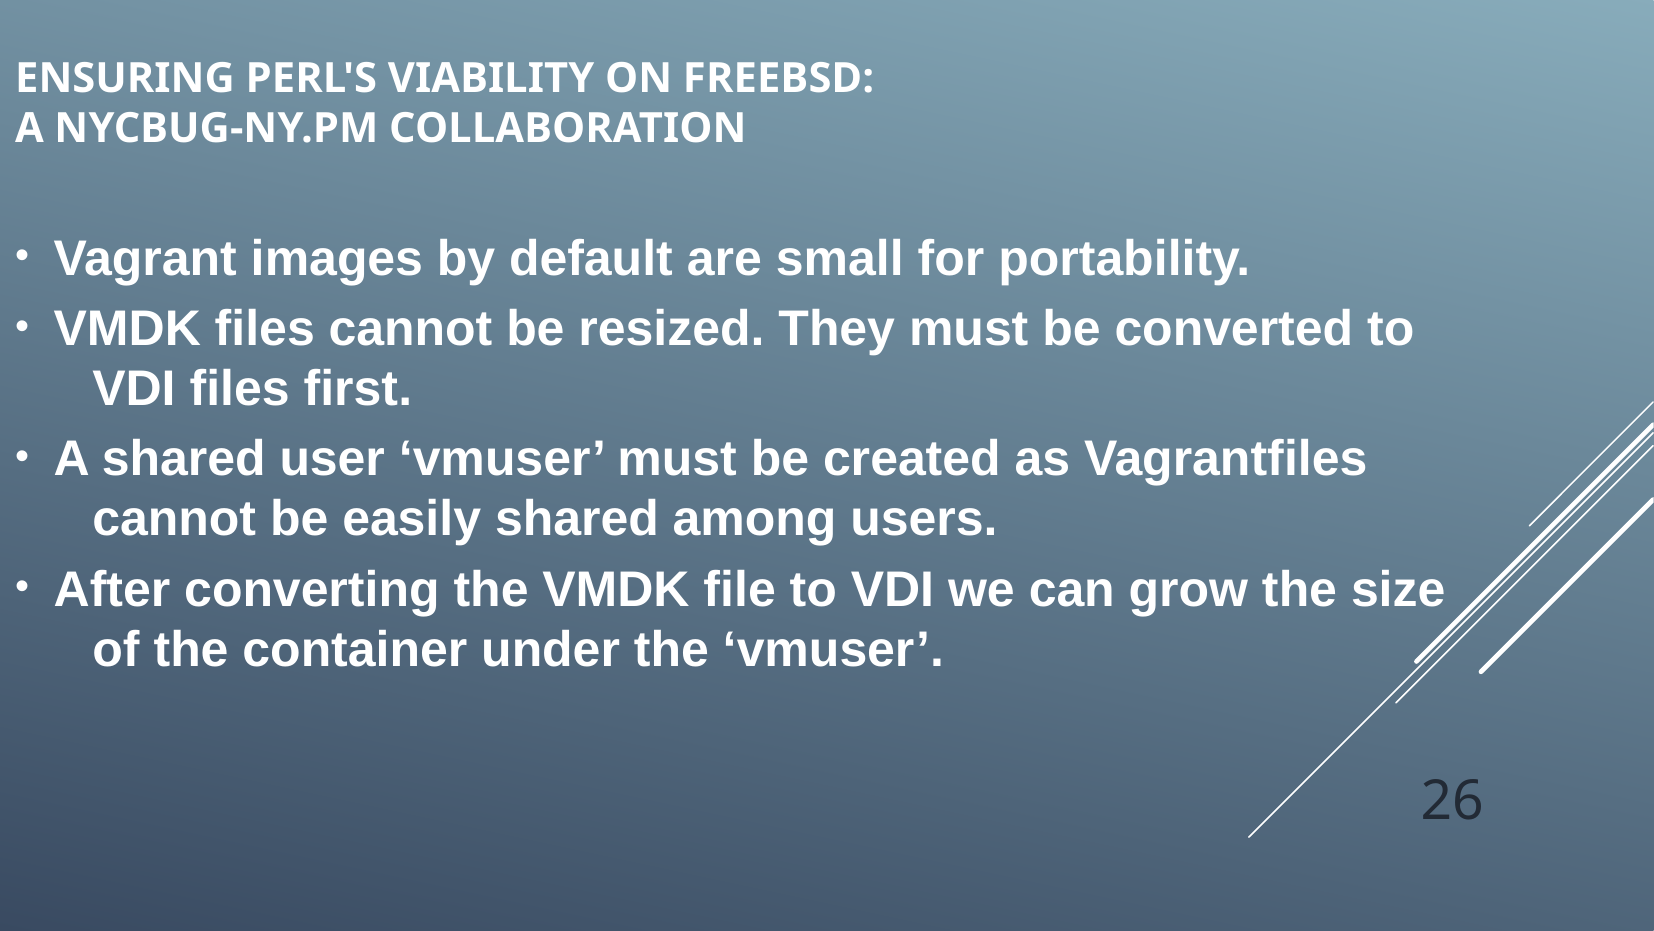

# Ensuring Perl's Viability on FreeBSD: A NYCBUG-NY.PM Collaboration
Vagrant images by default are small for portability.
VMDK files cannot be resized. They must be converted to VDI files first.
A shared user ‘vmuser’ must be created as Vagrantfiles cannot be easily shared among users.
After converting the VMDK file to VDI we can grow the size of the container under the ‘vmuser’.
26